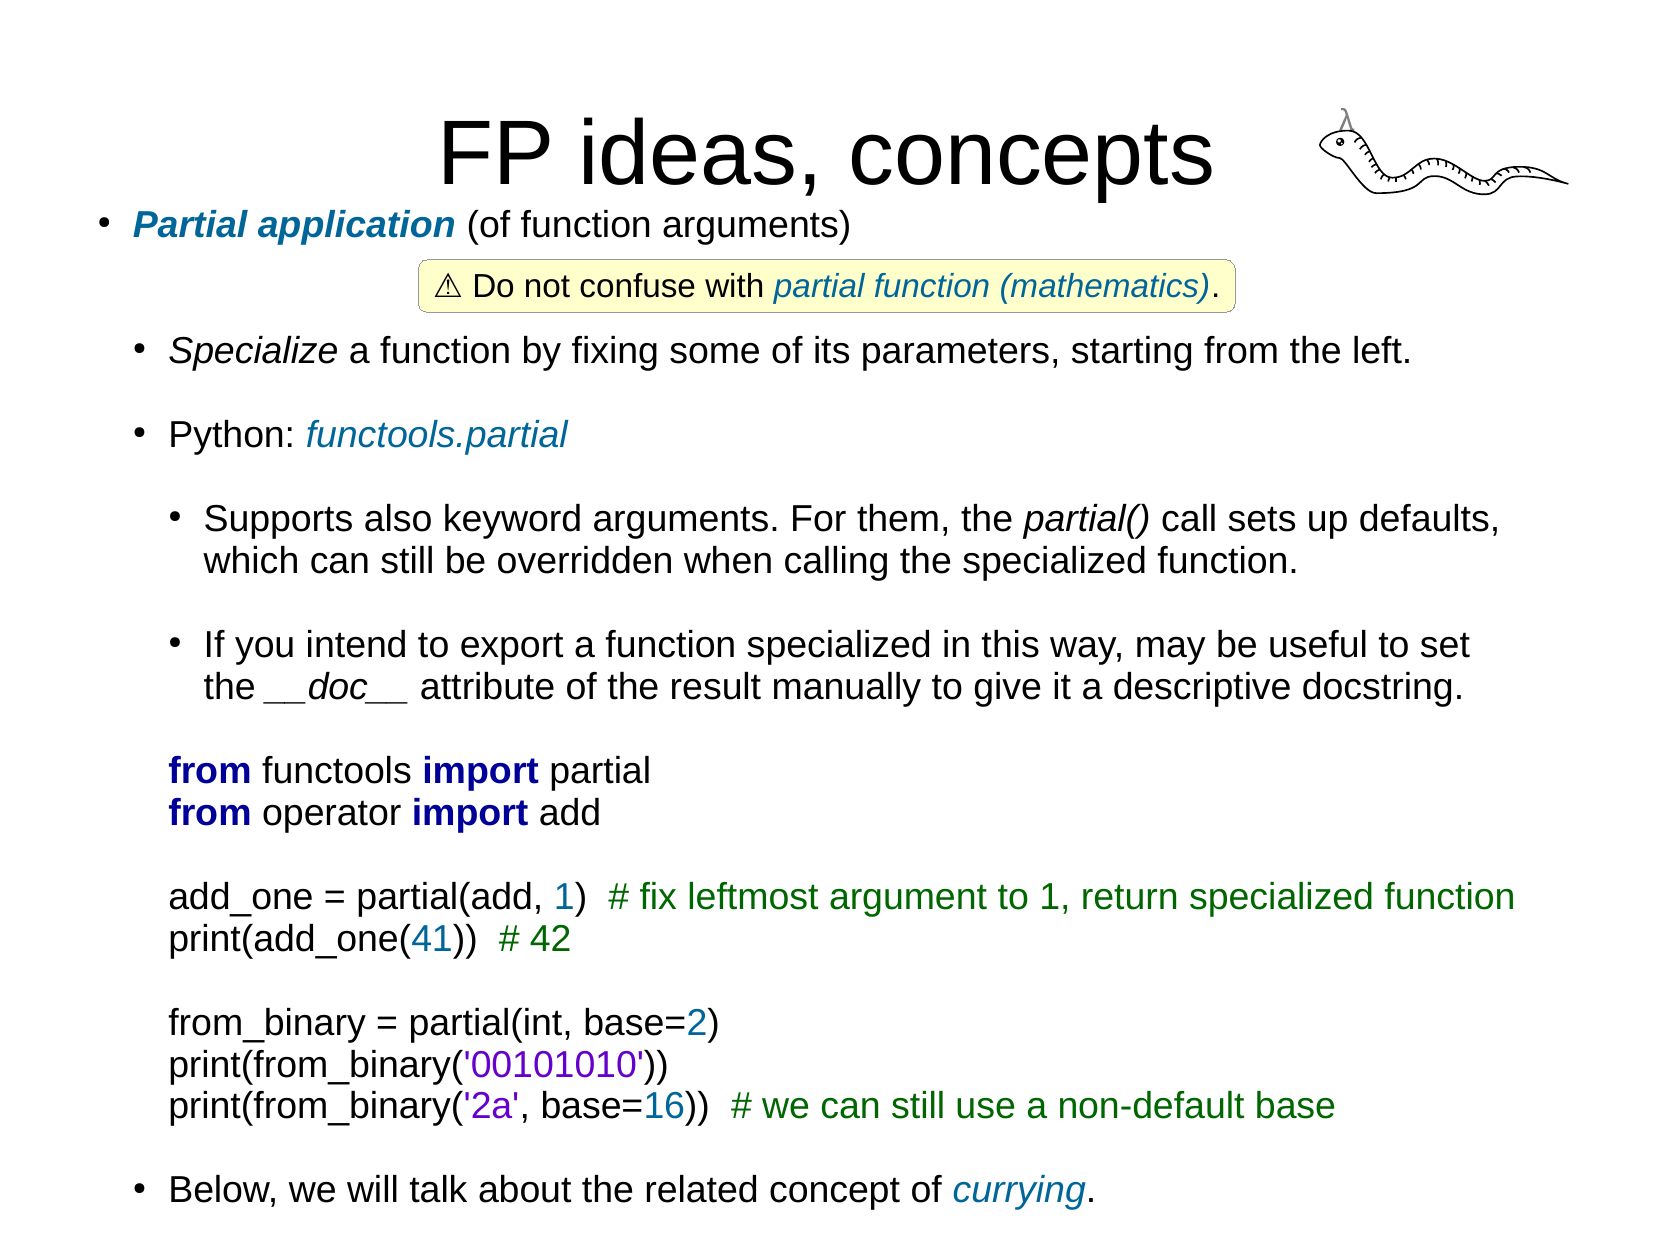

# FP ideas, concepts
Partial application (of function arguments)
Specialize a function by fixing some of its parameters, starting from the left.
Python: functools.partial
Supports also keyword arguments. For them, the partial() call sets up defaults, which can still be overridden when calling the specialized function.
If you intend to export a function specialized in this way, may be useful to set
the __doc__ attribute of the result manually to give it a descriptive docstring.
from functools import partial
from operator import add
add_one = partial(add, 1) # fix leftmost argument to 1, return specialized function
print(add_one(41)) # 42
from_binary = partial(int, base=2)
print(from_binary('00101010'))
print(from_binary('2a', base=16)) # we can still use a non-default base
Below, we will talk about the related concept of currying.
⚠ Do not confuse with partial function (mathematics).